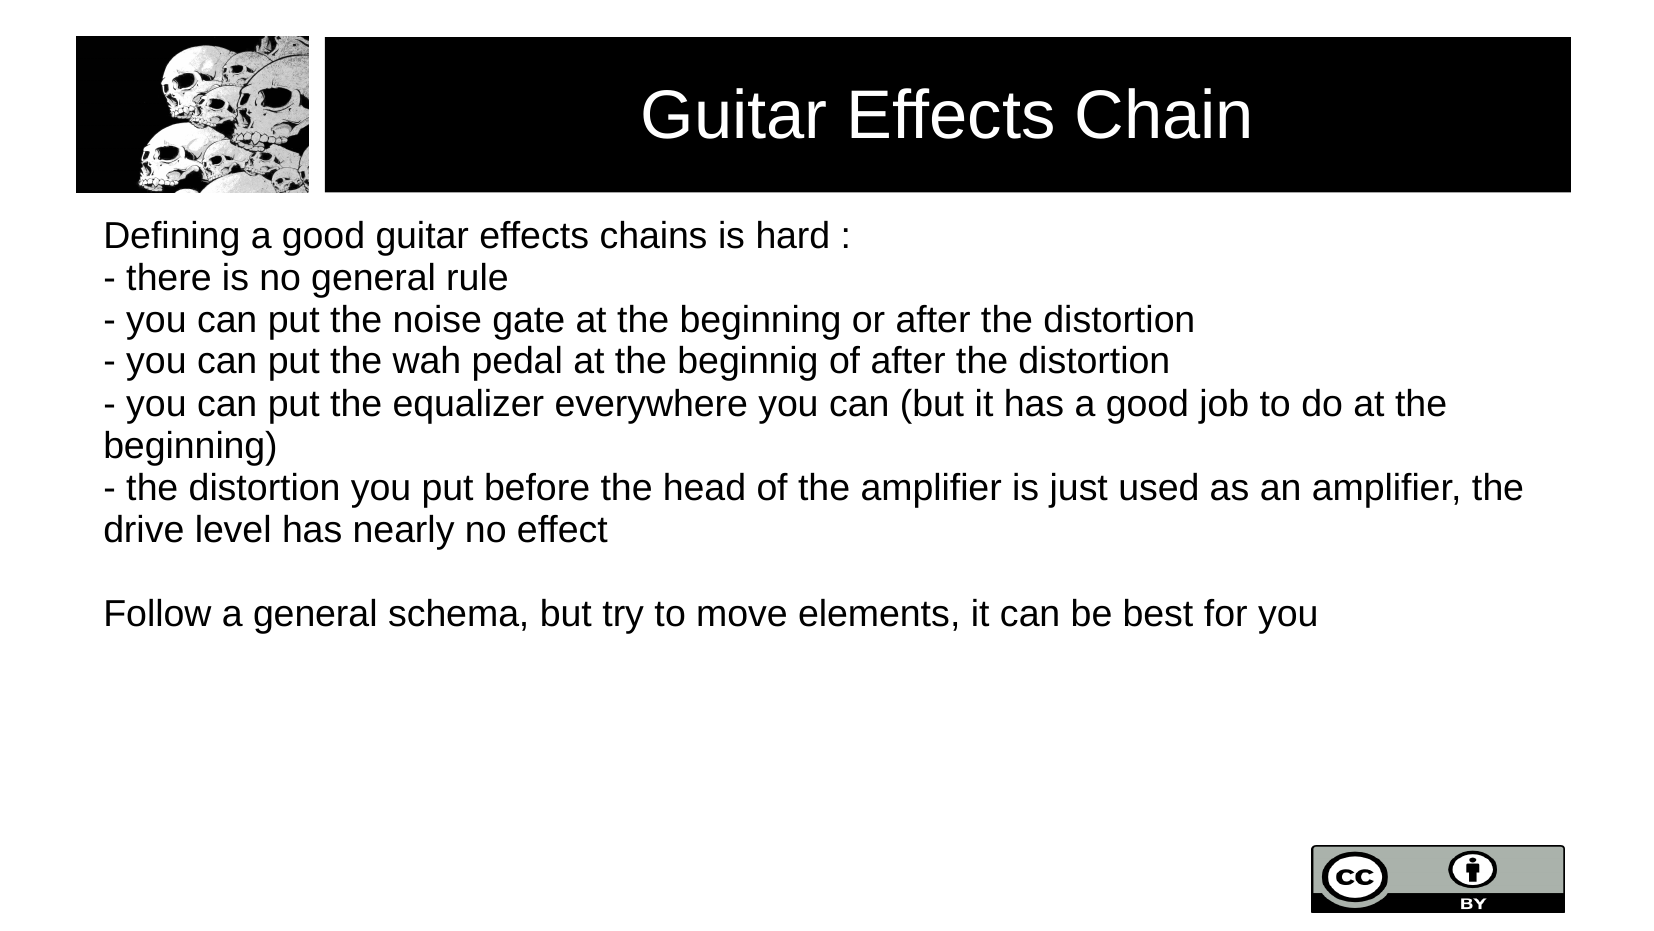

# Guitar Effects Chain
Defining a good guitar effects chains is hard :
- there is no general rule
- you can put the noise gate at the beginning or after the distortion
- you can put the wah pedal at the beginnig of after the distortion
- you can put the equalizer everywhere you can (but it has a good job to do at the beginning)
- the distortion you put before the head of the amplifier is just used as an amplifier, the drive level has nearly no effect
Follow a general schema, but try to move elements, it can be best for you